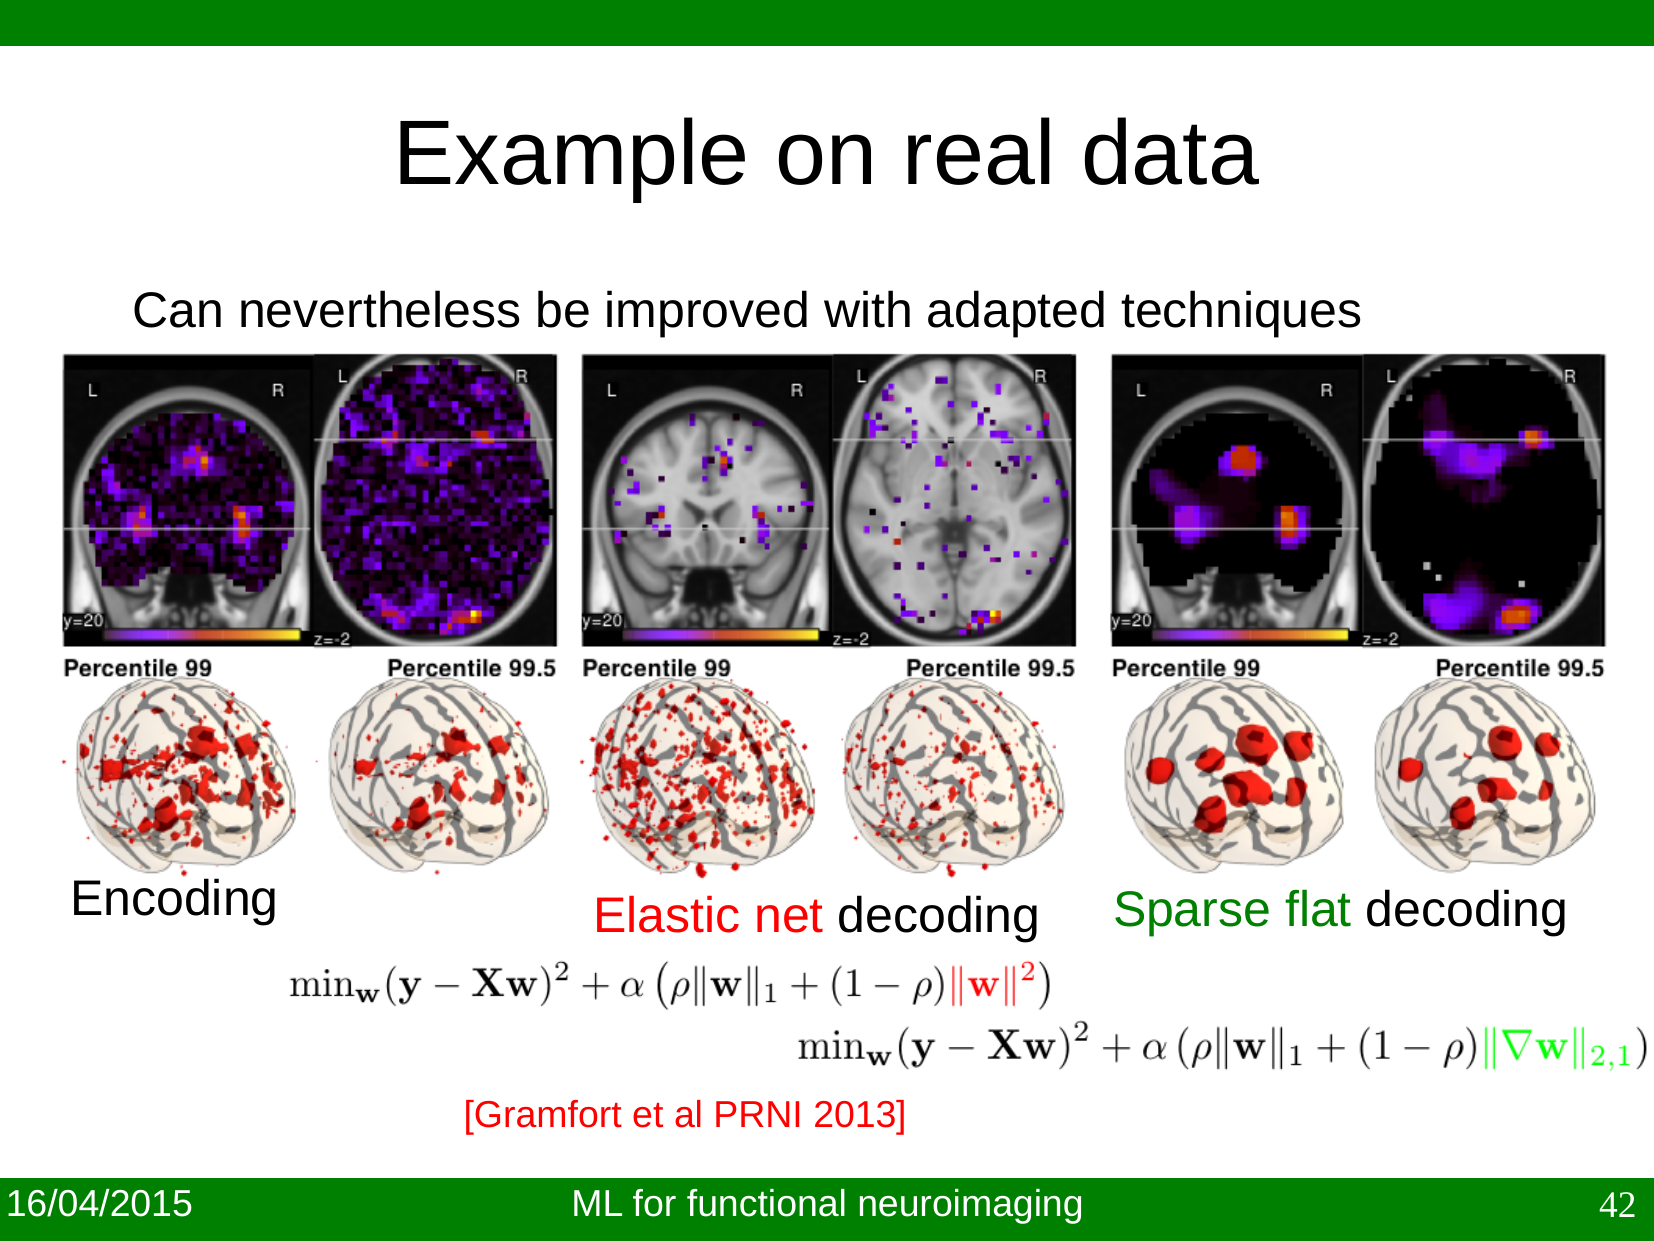

# Example on real data
Can nevertheless be improved with adapted techniques
Encoding
Sparse flat decoding
Elastic net decoding
[Gramfort et al PRNI 2013]
42